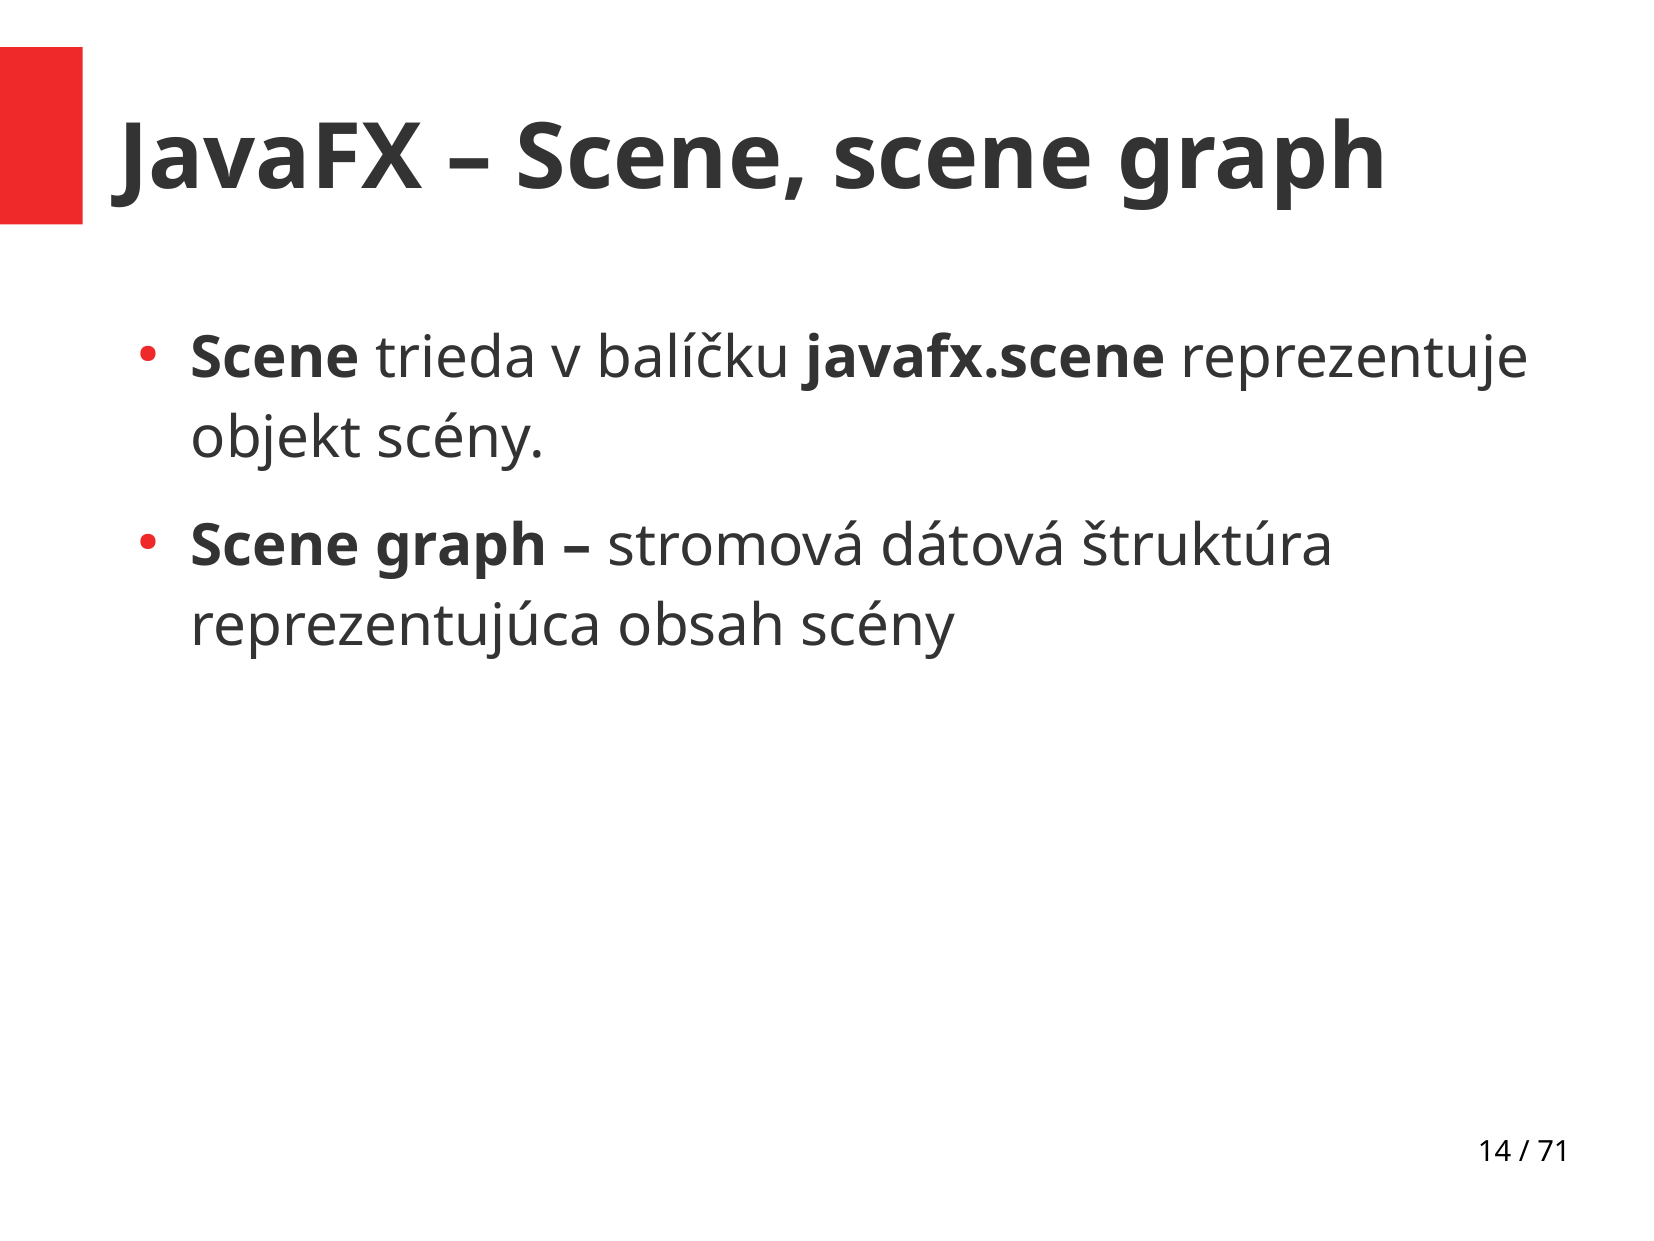

# JavaFX – Scene, scene graph
Scene trieda v balíčku javafx.scene reprezentuje objekt scény.
Scene graph – stromová dátová štruktúra reprezentujúca obsah scény
14